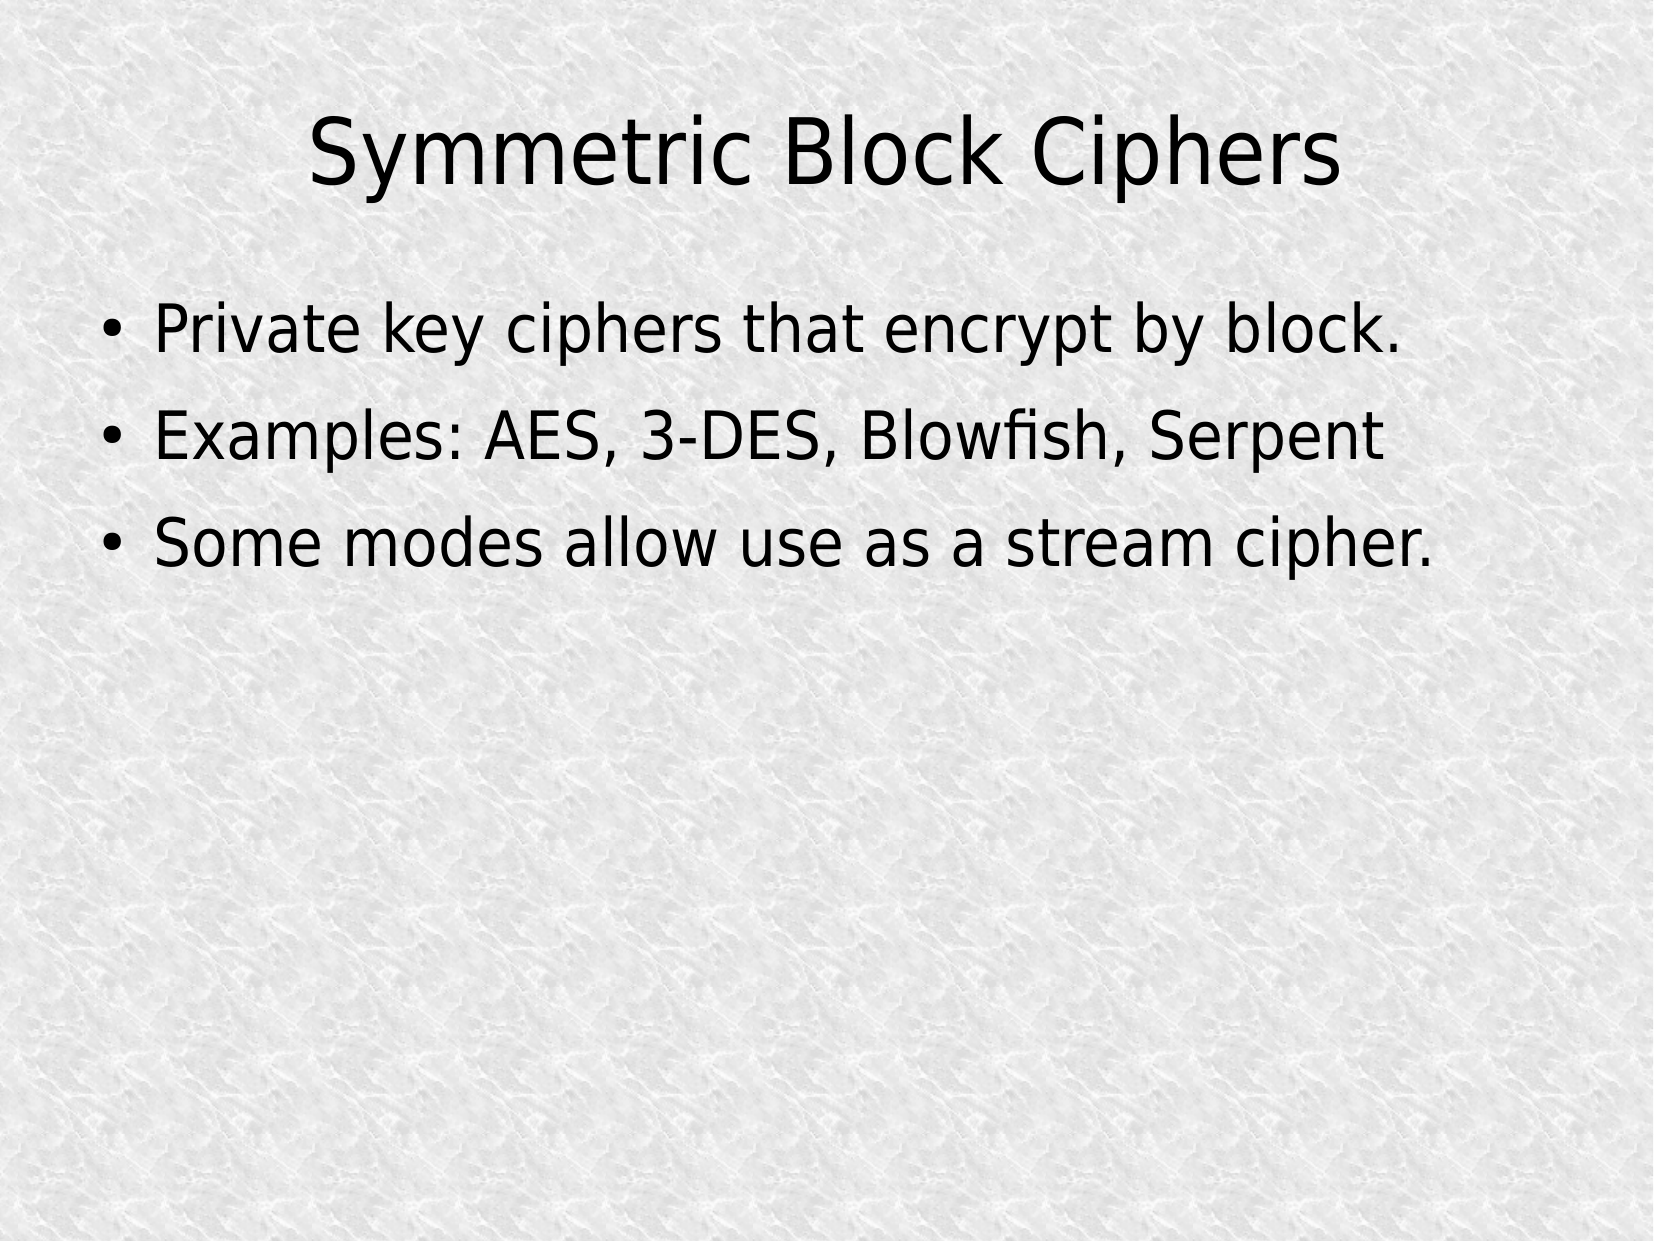

# Symmetric Block Ciphers
Private key ciphers that encrypt by block.
Examples: AES, 3-DES, Blowfish, Serpent
Some modes allow use as a stream cipher.